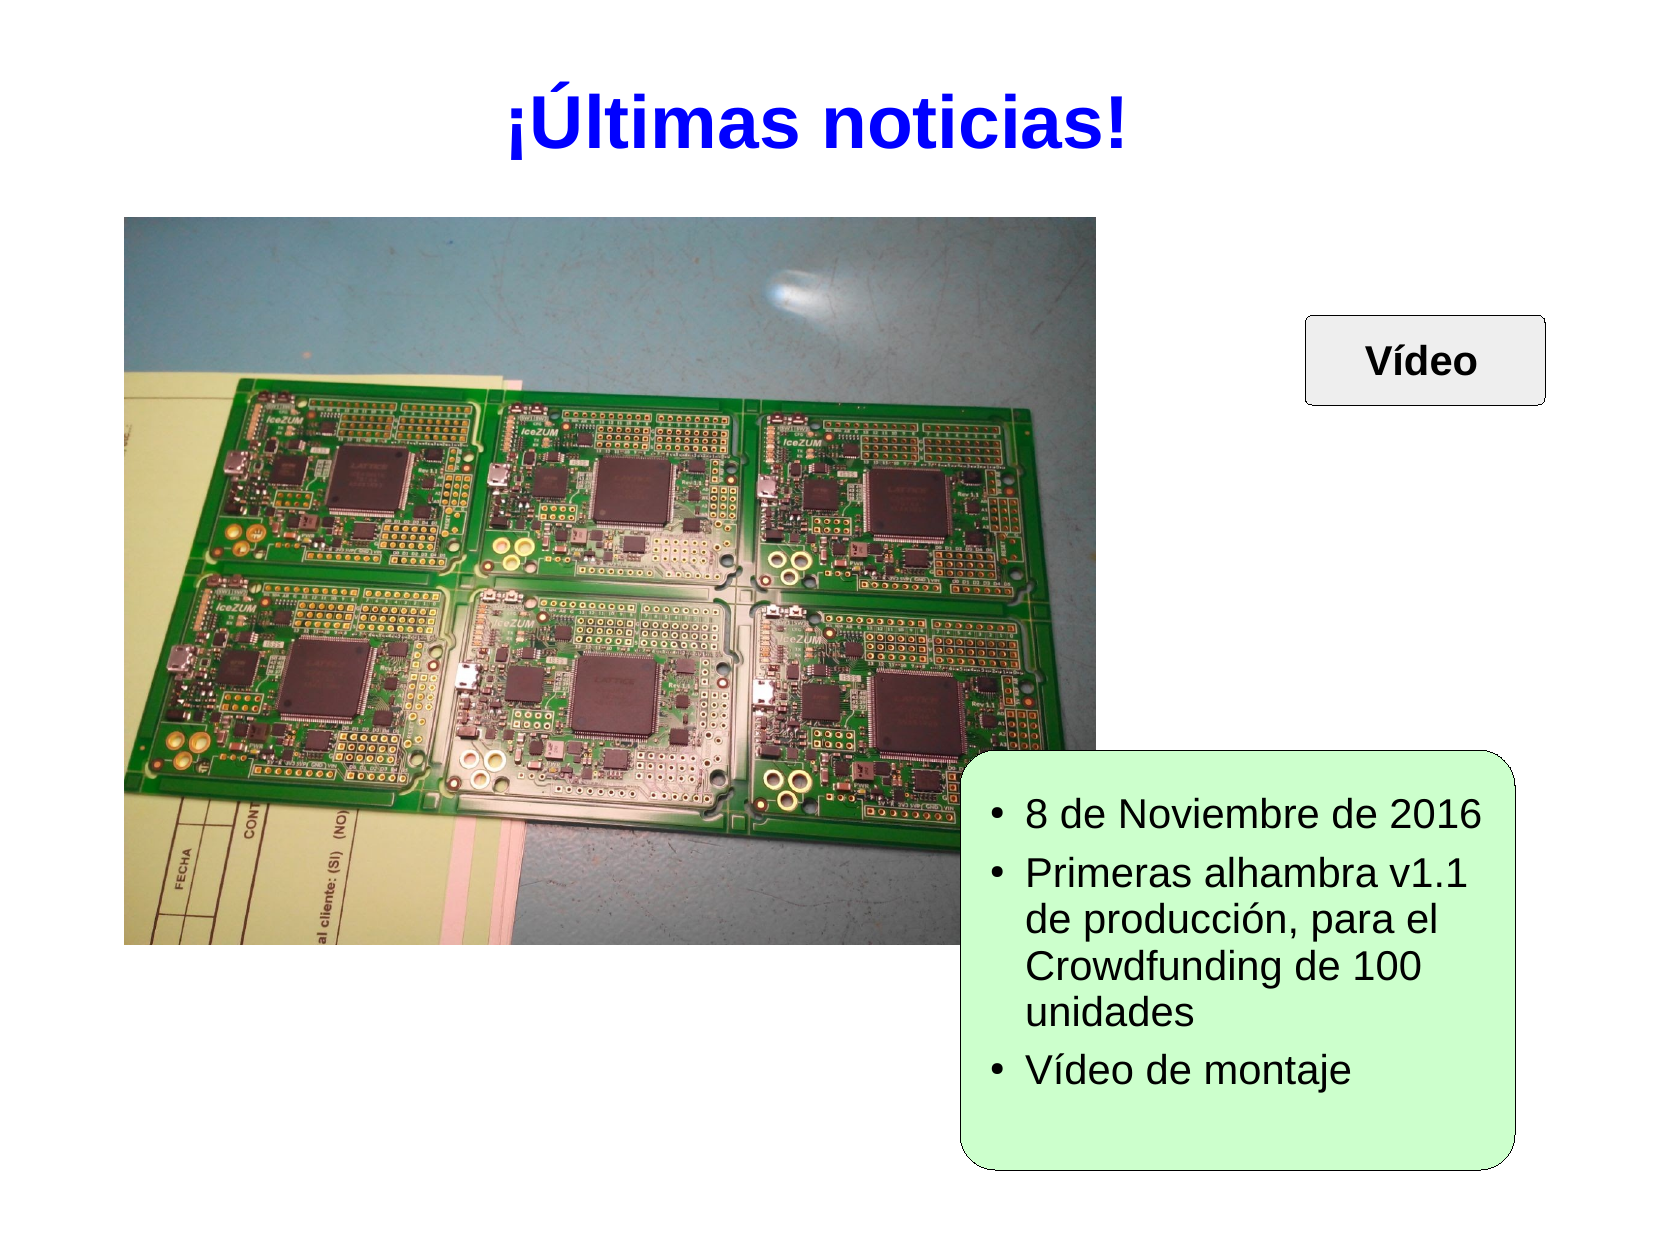

¡Últimas noticias!
Vídeo
8 de Noviembre de 2016
Primeras alhambra v1.1 de producción, para el Crowdfunding de 100 unidades
Vídeo de montaje